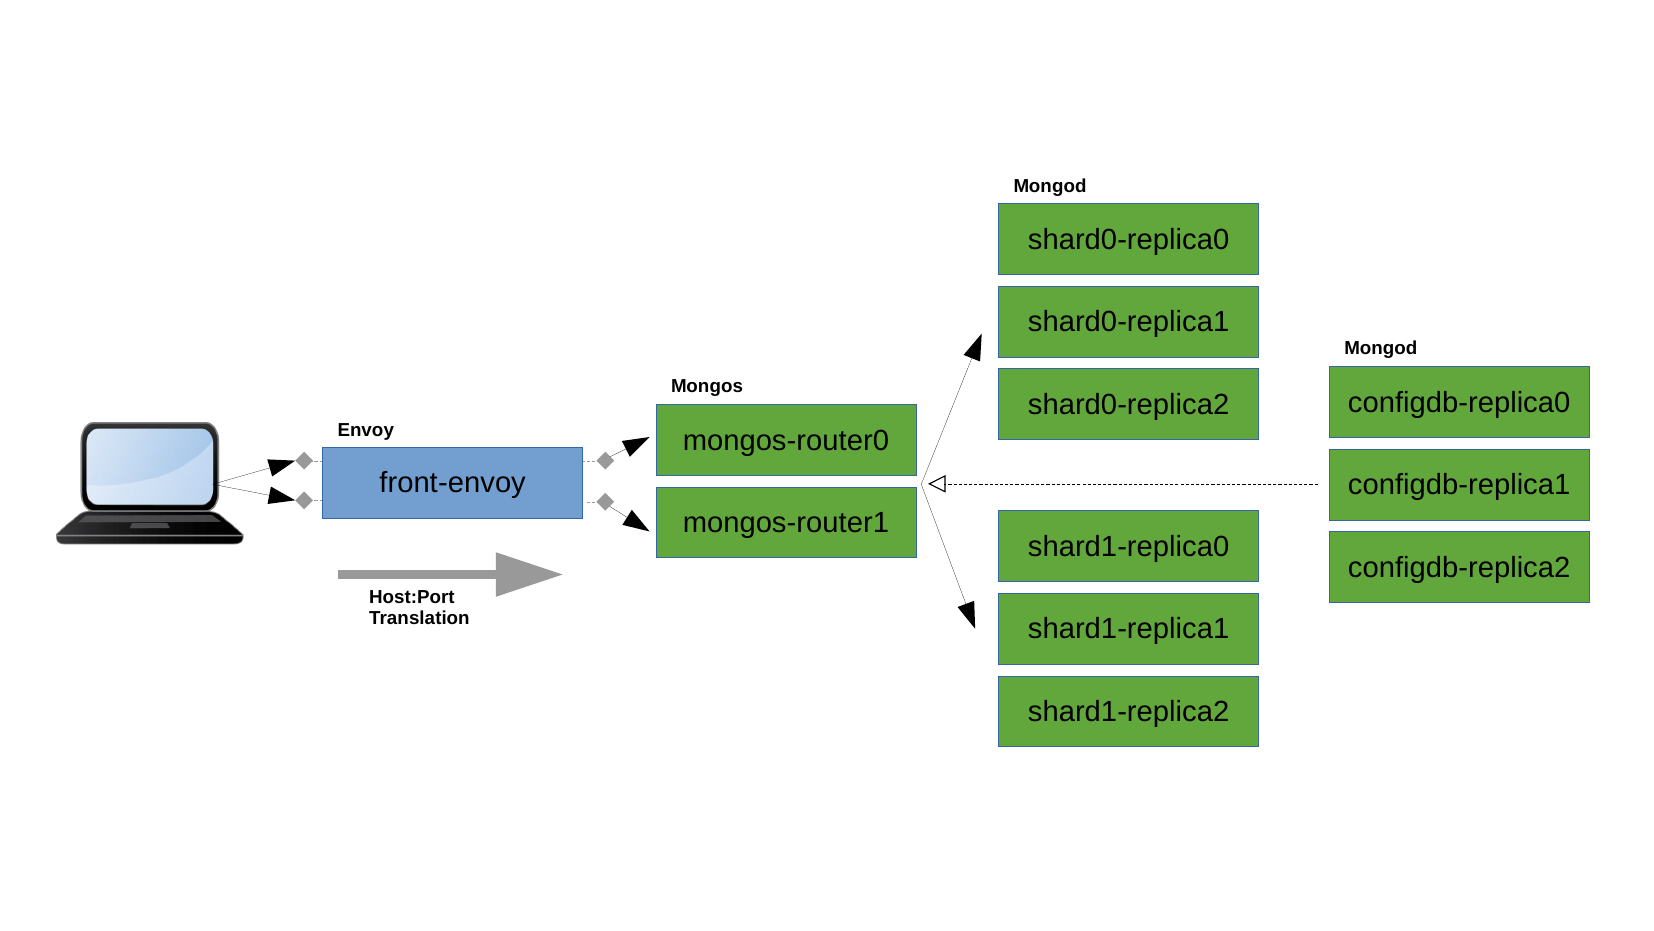

Mongod
shard0-replica0
shard0-replica0
shard0-replica1
Mongod
configdb-replica0
Mongos
shard0-replica2
shard0-replica0
mongos-router0
Envoy
front-envoy
shard0-replica0
configdb-replica1
mongos-router1
shard1-replica0
configdb-replica2
Host:Port Translation
shard0-replica0
shard1-replica1
shard1-replica2